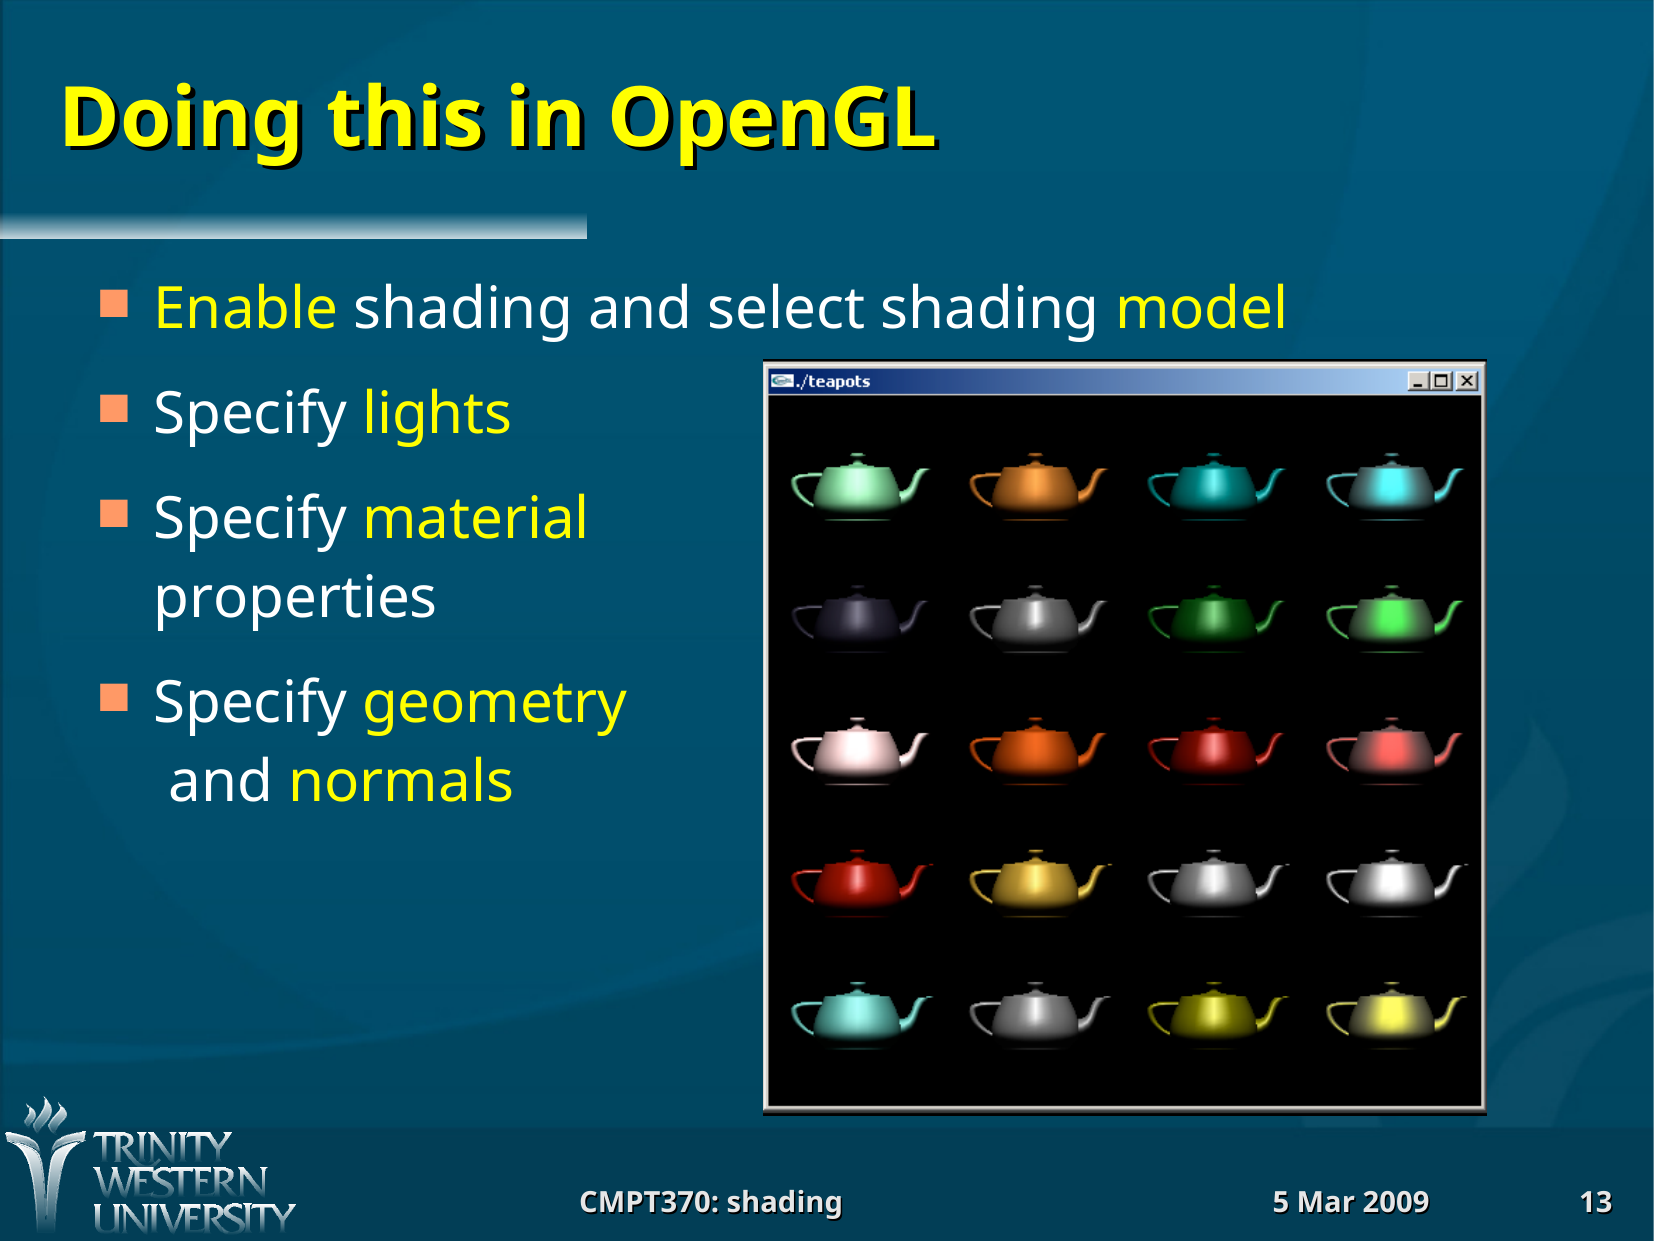

# Doing this in OpenGL
Enable shading and select shading model
Specify lights
Specify material
properties
Specify geometry
 and normals
CMPT370: shading
5 Mar 2009
13